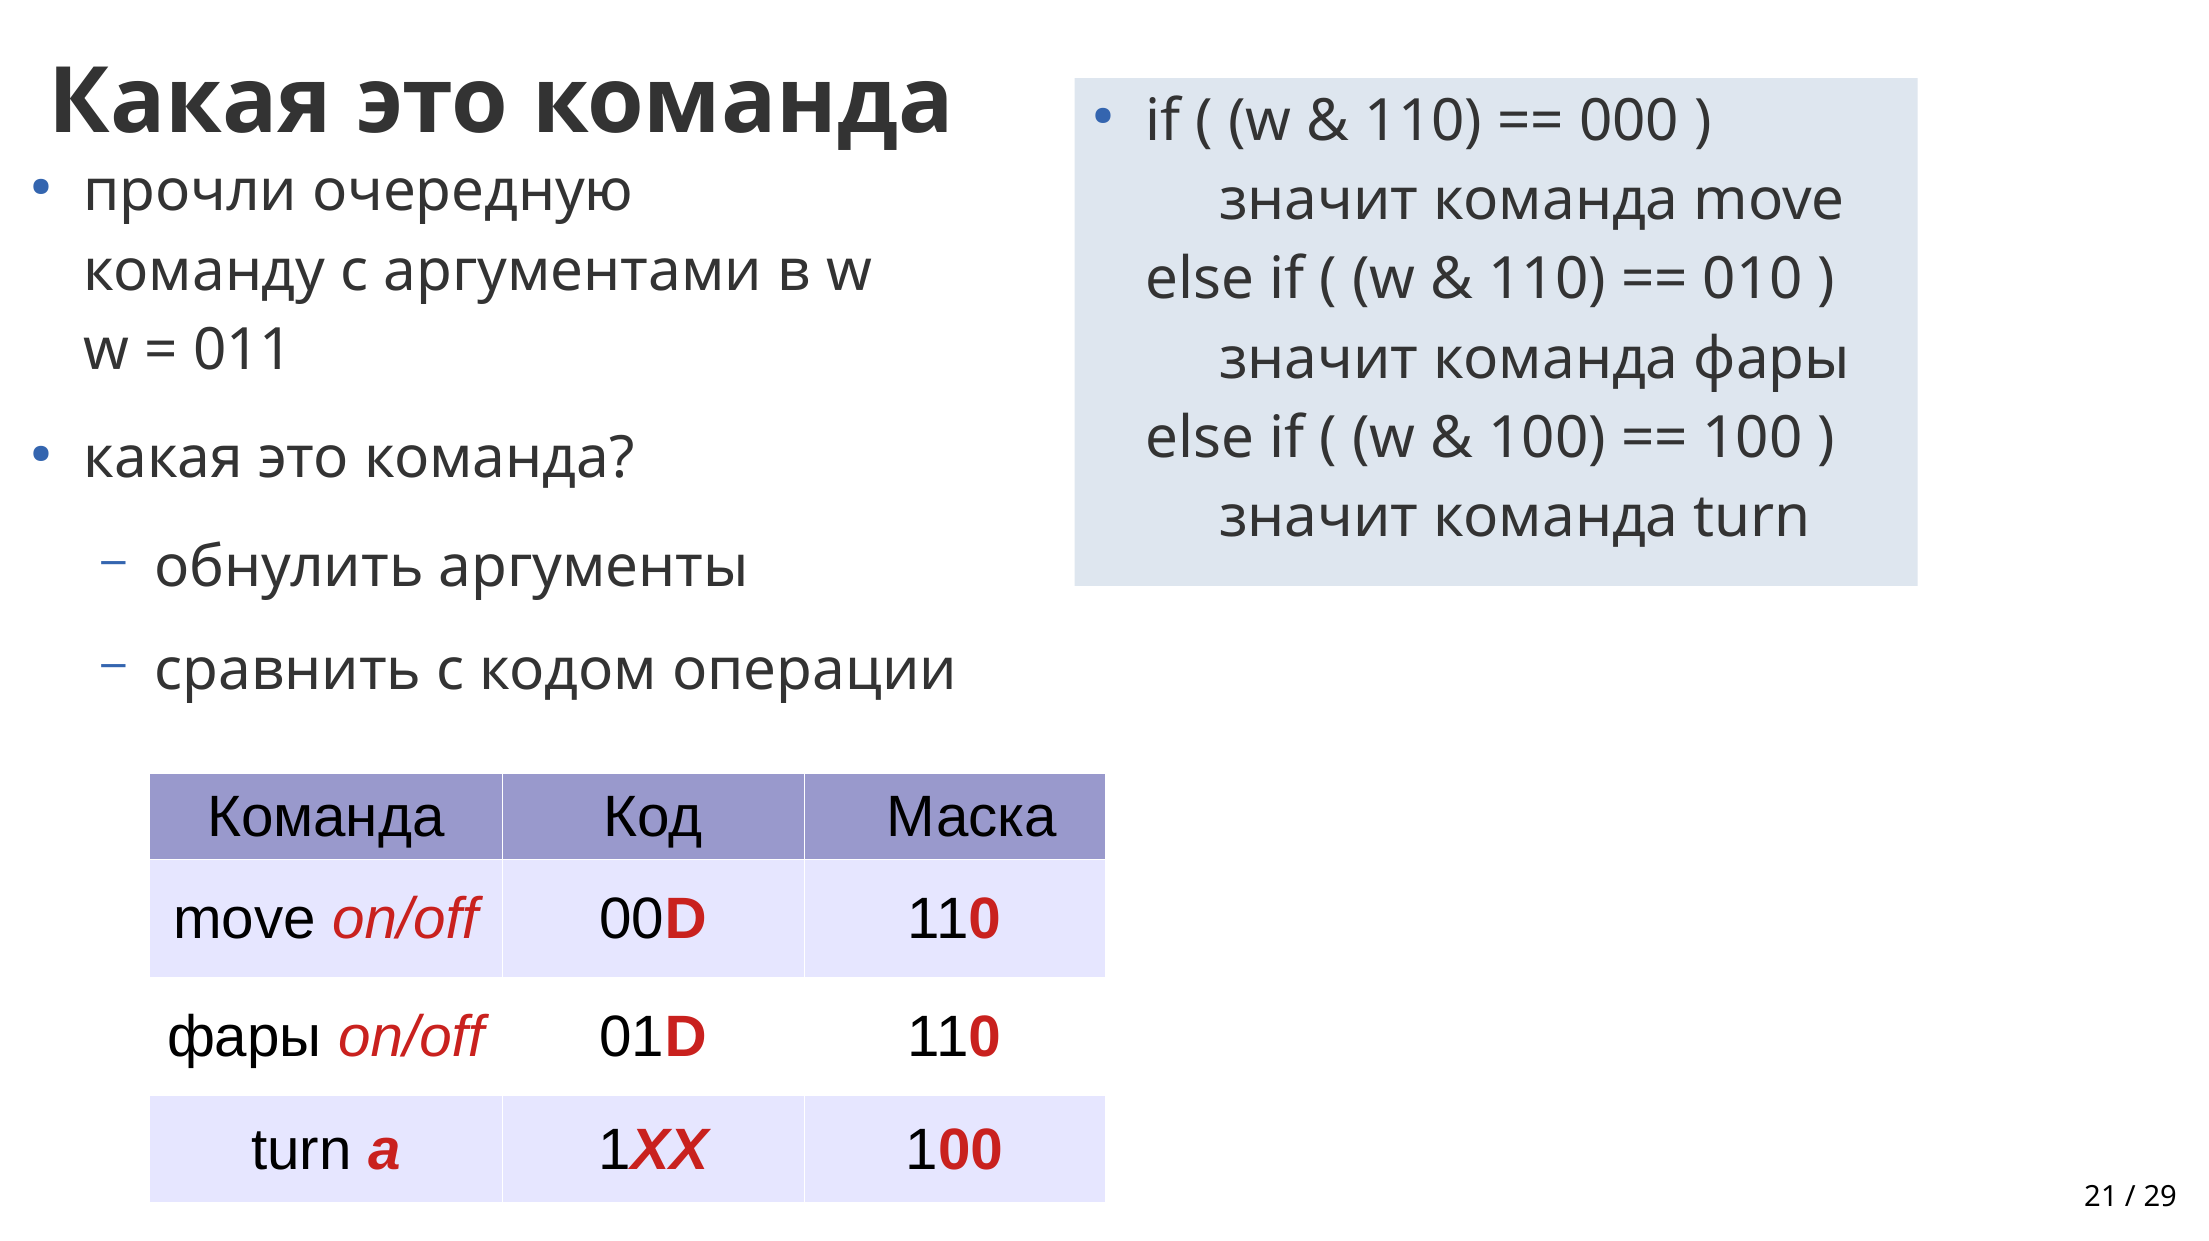

# Какая это команда
if ( (w & 110) == 000 )
	значит команда move
else if ( (w & 110) == 010 )
	значит команда фары
else if ( (w & 100) == 100 )
	значит команда turn
прочли очередную
команду с аргументами в w
w = 011
какая это команда?
обнулить аргументы
сравнить с кодом операции
| Команда | Код | Маска |
| --- | --- | --- |
| move on/off | 00D | 110 |
| фары on/off | 01D | 110 |
| turn a | 1XX | 100 |
21